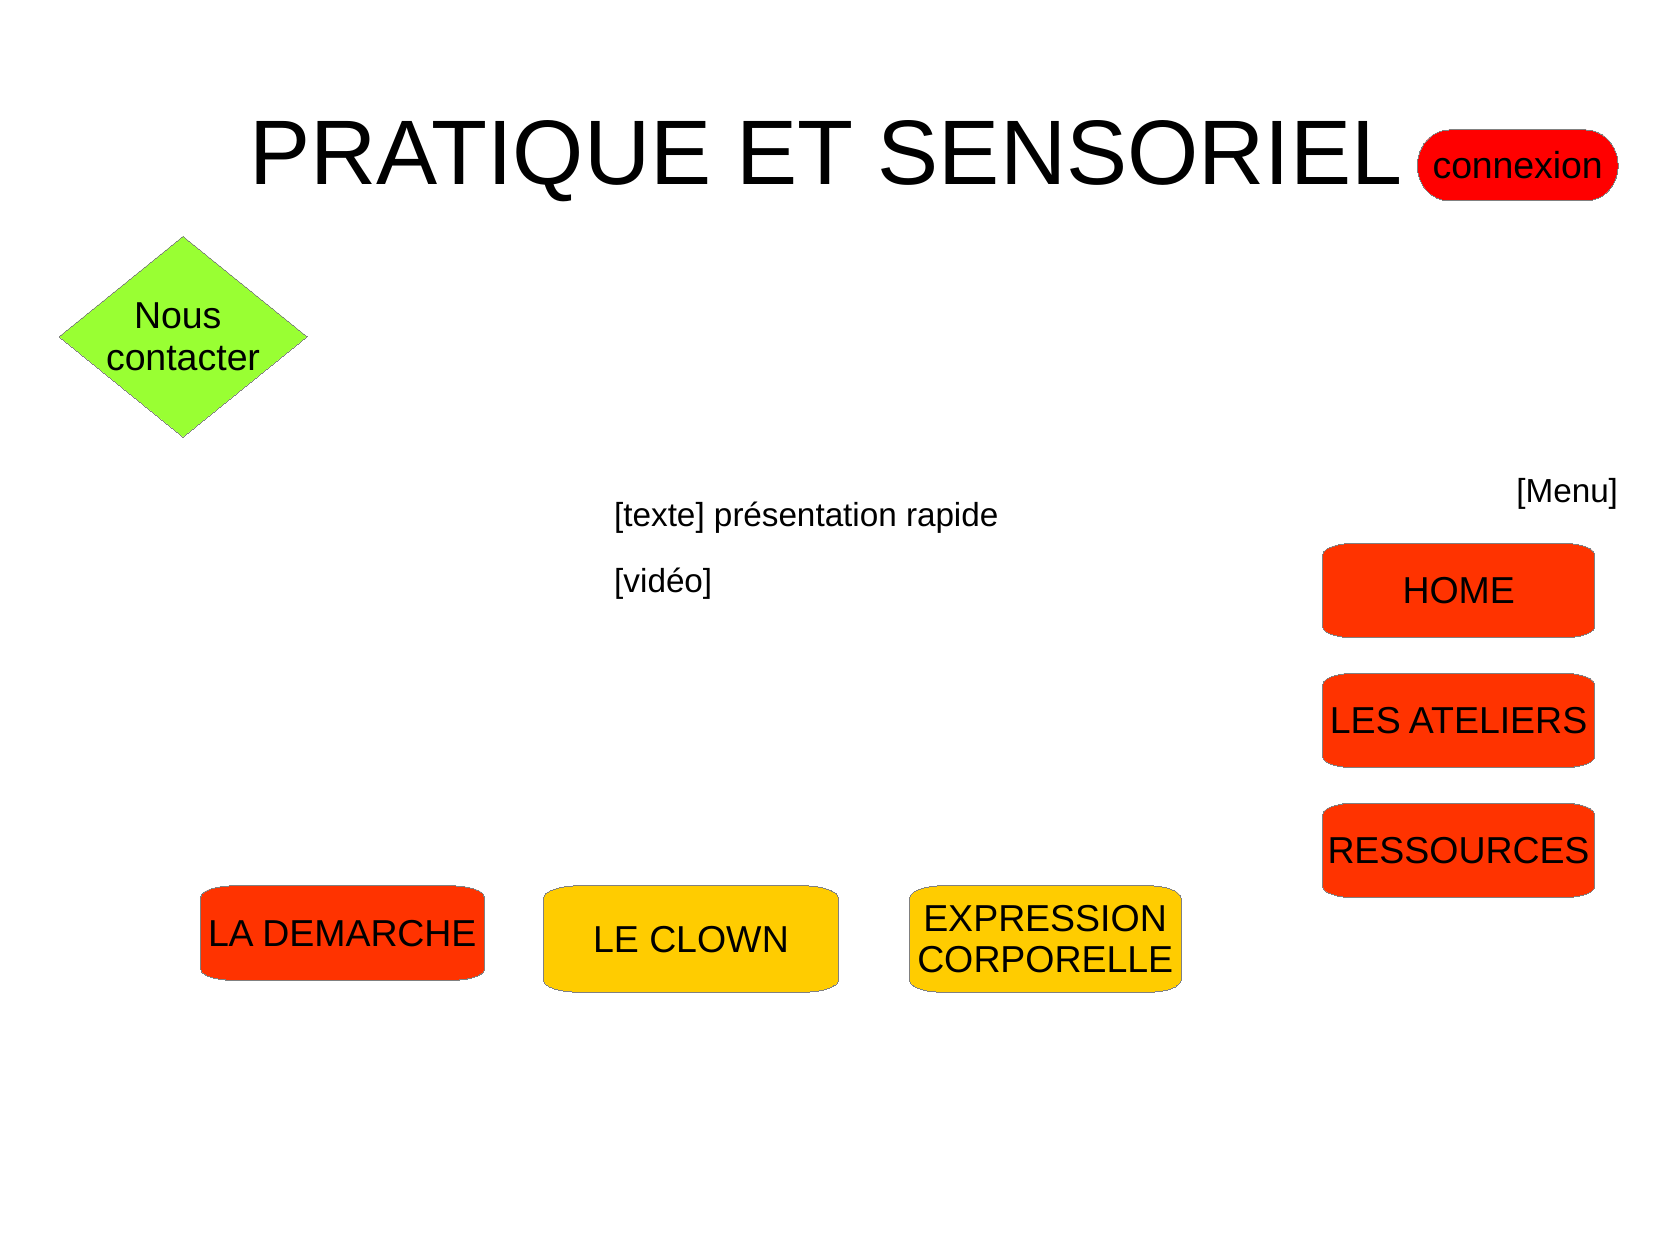

# PRATIQUE ET SENSORIEL
connexion
Nous
contacter
[Menu]
[texte] présentation rapide
[vidéo]
HOME
LES ATELIERS
RESSOURCES
LA DEMARCHE
LE CLOWN
EXPRESSION
CORPORELLE